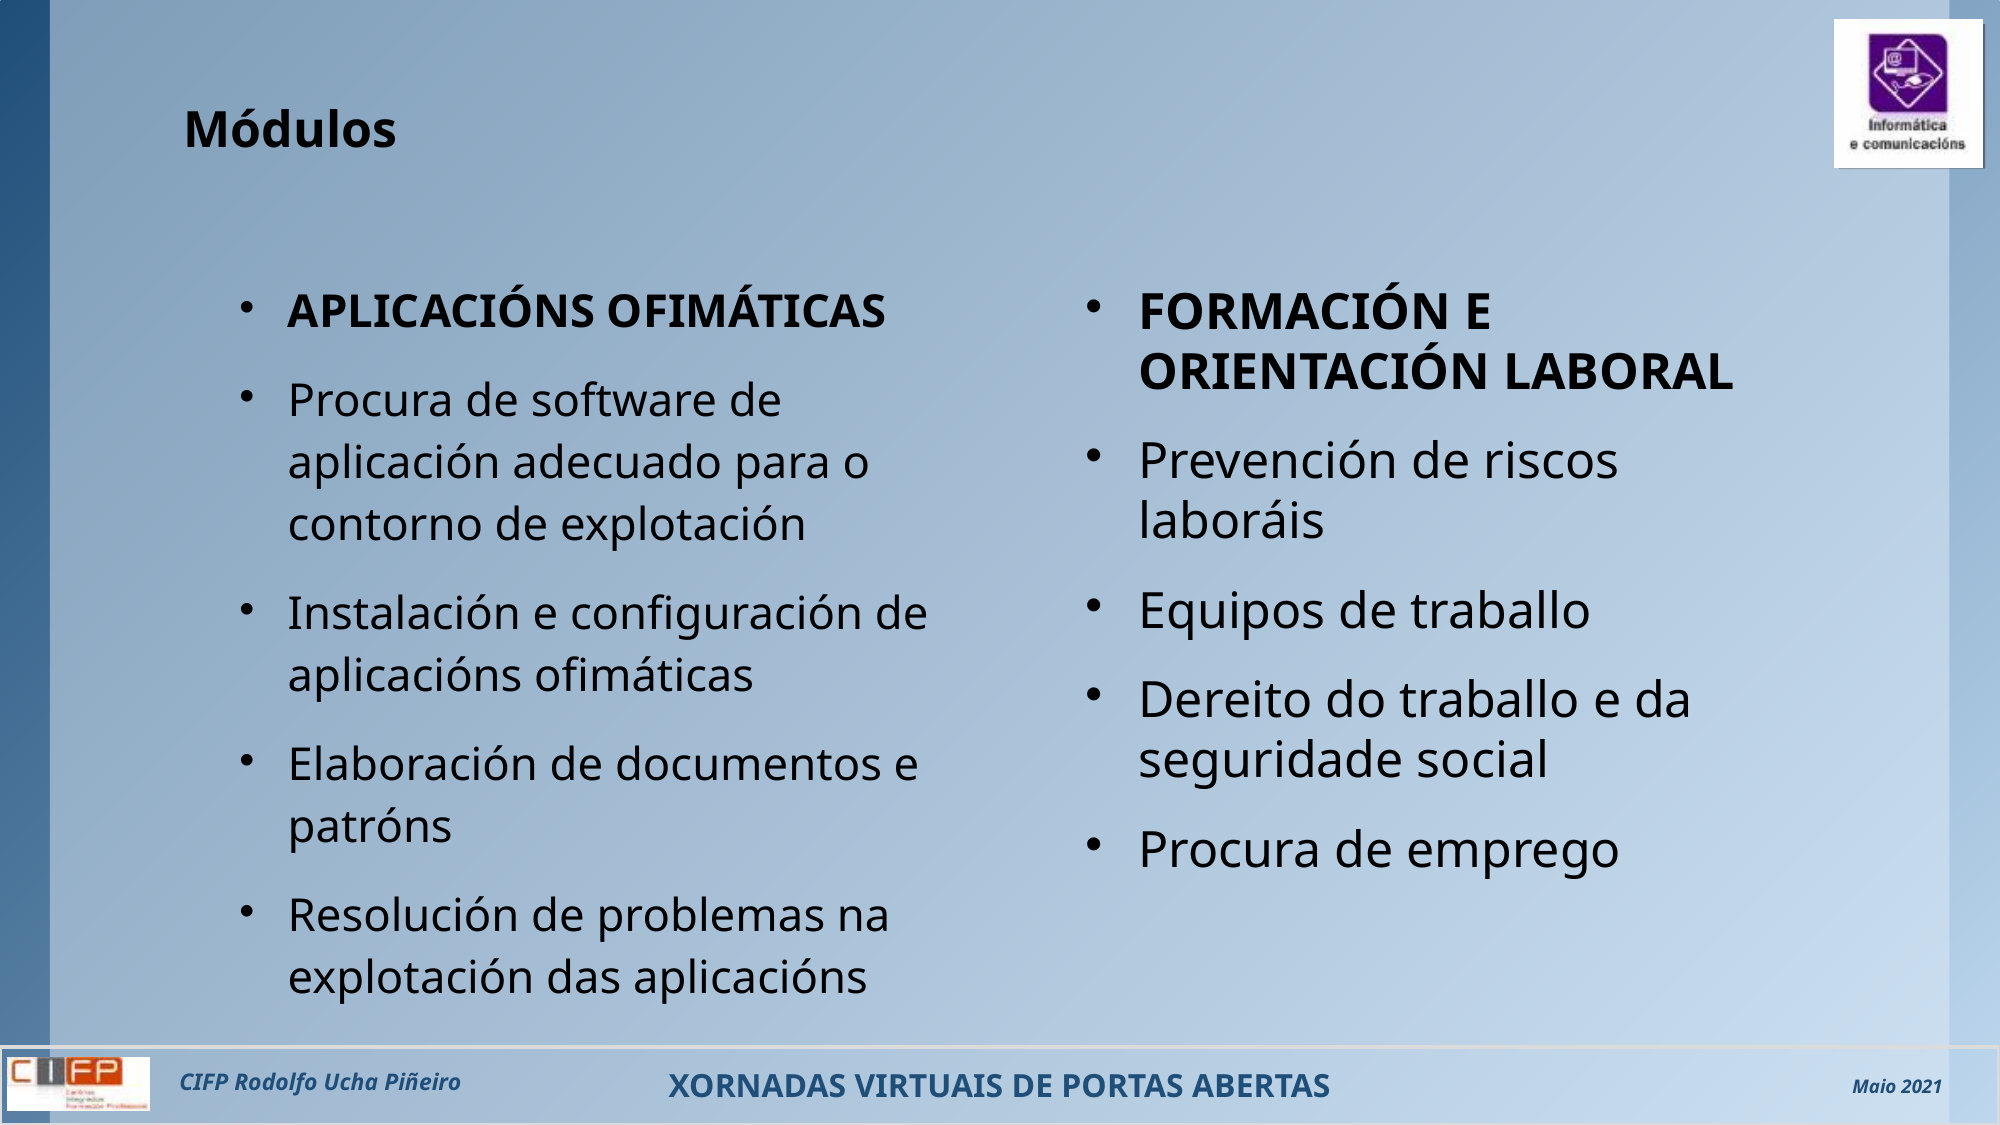

Módulos
APLICACIÓNS OFIMÁTICAS
Procura de software de aplicación adecuado para o contorno de explotación
Instalación e configuración de aplicacións ofimáticas
Elaboración de documentos e patróns
Resolución de problemas na explotación das aplicacións
FORMACIÓN E ORIENTACIÓN LABORAL
Prevención de riscos laboráis
Equipos de traballo
Dereito do traballo e da seguridade social
Procura de emprego
CIFP Rodolfo Ucha Piñeiro
Maio 2021
XORNADAS VIRTUAIS DE PORTAS ABERTAS